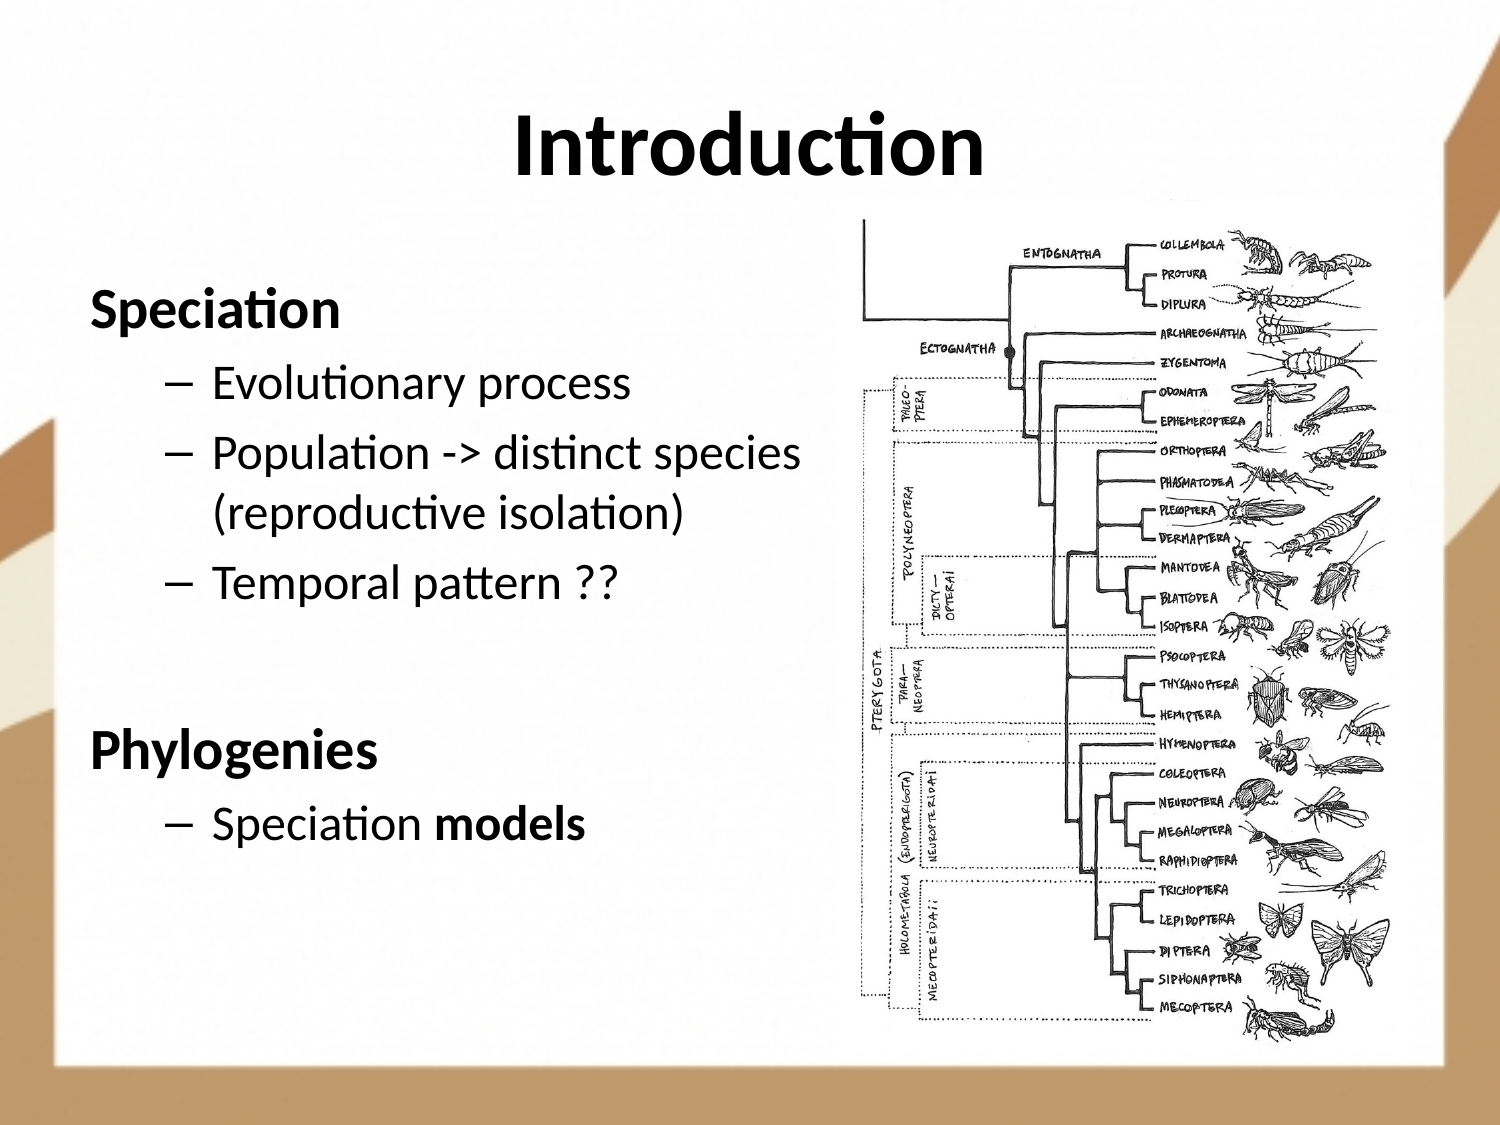

# Introduction
Speciation
Evolutionary process
Population -> distinct species (reproductive isolation)
Temporal pattern ??
Phylogenies
Speciation models